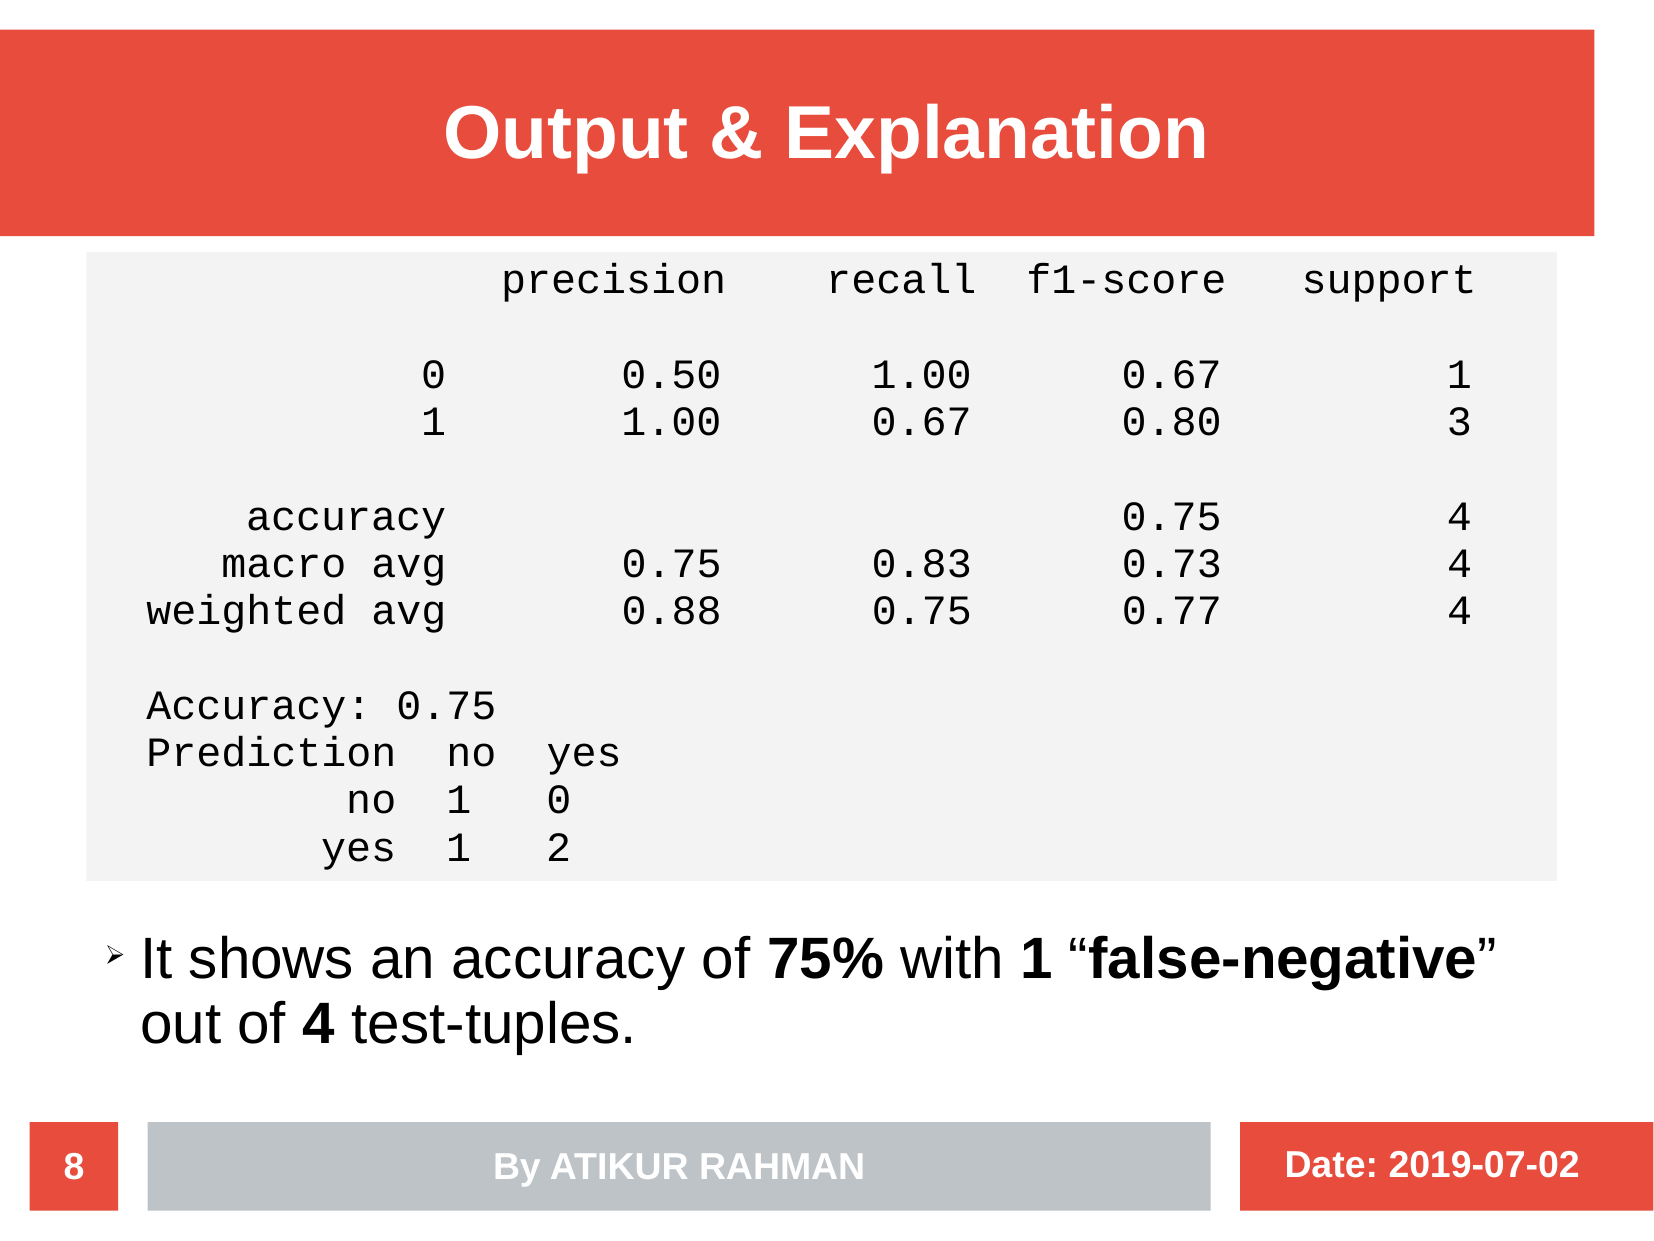

# Output & Explanation
 precision recall f1-score support
 0 0.50 1.00 0.67 1
 1 1.00 0.67 0.80 3
 accuracy 0.75 4
 macro avg 0.75 0.83 0.73 4
weighted avg 0.88 0.75 0.77 4
Accuracy: 0.75
Prediction no yes
 no 1 0
 yes 1 2
It shows an accuracy of 75% with 1 “false-negative”
out of 4 test-tuples.
8
By ATIKUR RAHMAN
Date: 2019-07-02